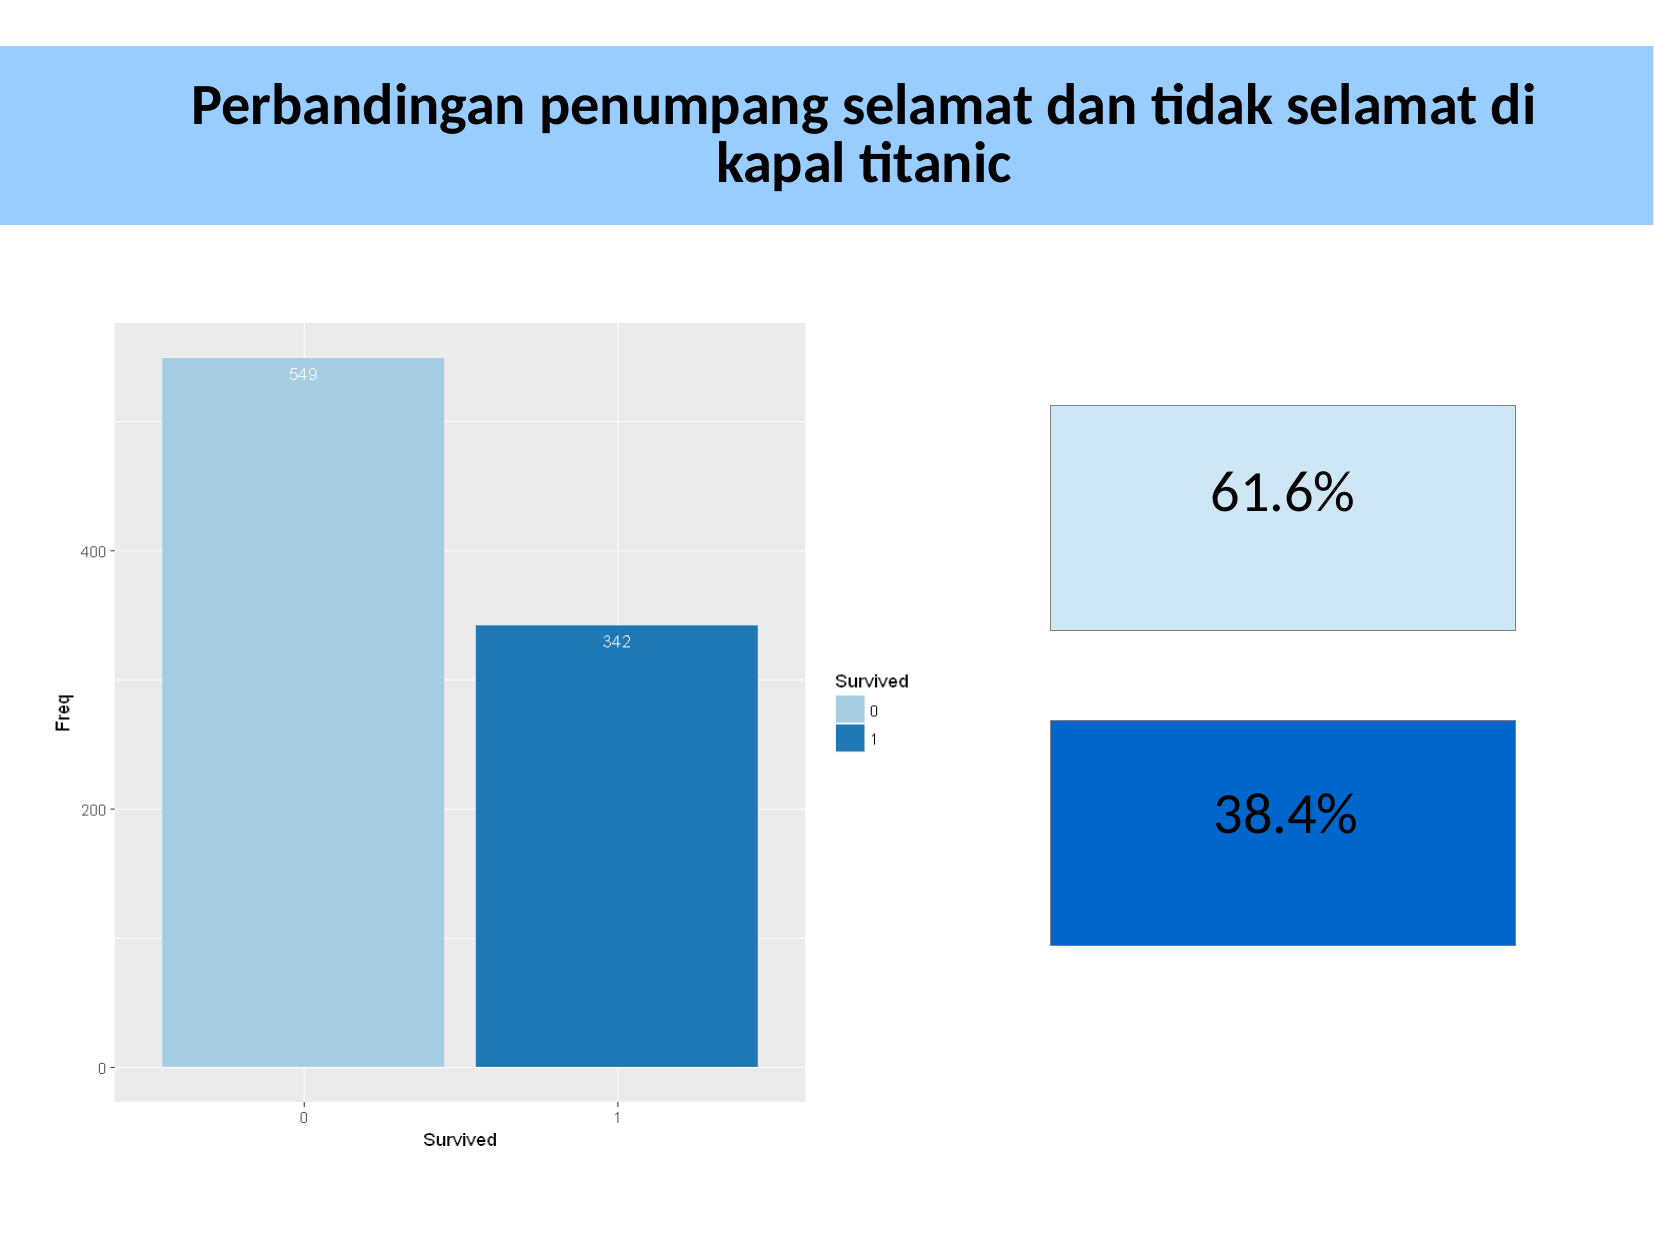

# Perbandingan penumpang selamat dan tidak selamat di kapal titanic
61.6%
38.4%